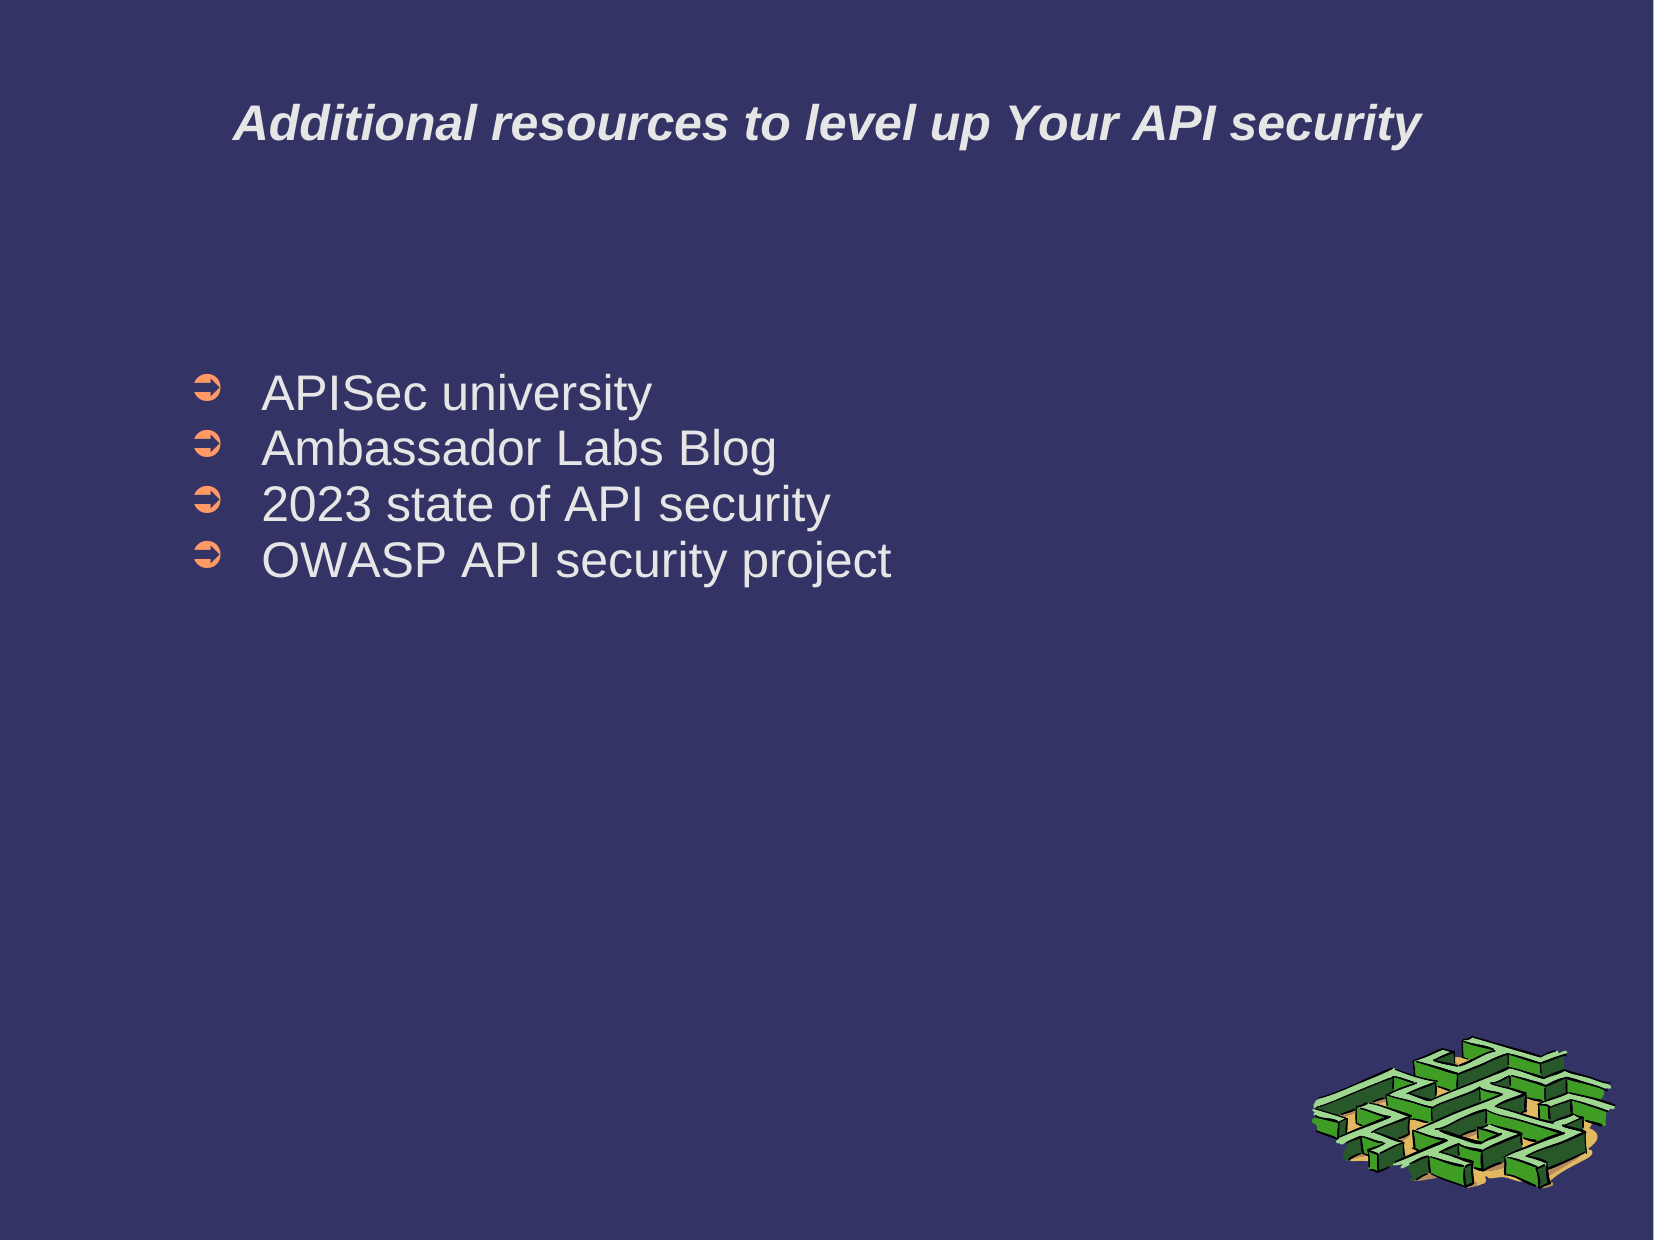

# Additional resources to level up Your API security
APISec university
Ambassador Labs Blog
2023 state of API security
OWASP API security project